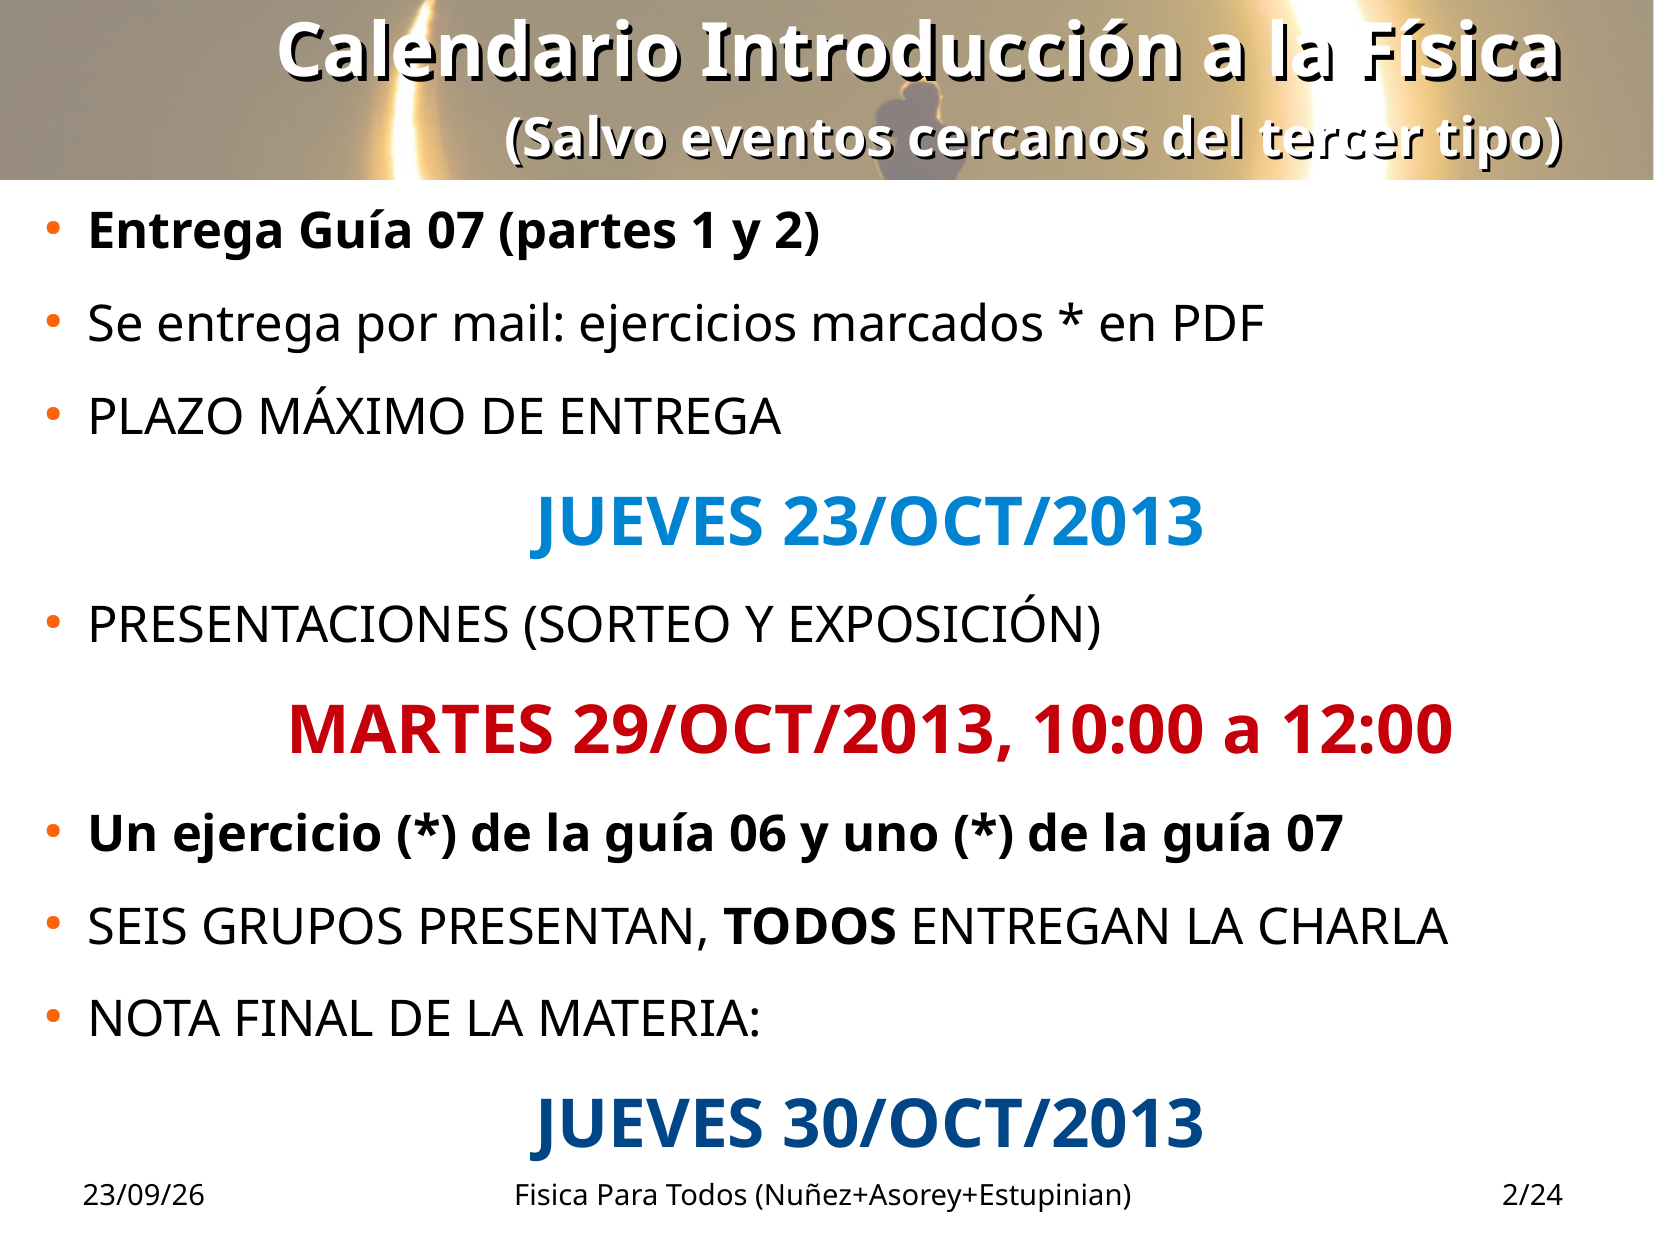

# Calendario Introducción a la Física (Salvo eventos cercanos del tercer tipo)
Entrega Guía 07 (partes 1 y 2)
Se entrega por mail: ejercicios marcados * en PDF
PLAZO MÁXIMO DE ENTREGA
JUEVES 23/OCT/2013
PRESENTACIONES (SORTEO Y EXPOSICIÓN)
MARTES 29/OCT/2013, 10:00 a 12:00
Un ejercicio (*) de la guía 06 y uno (*) de la guía 07
SEIS GRUPOS PRESENTAN, TODOS ENTREGAN LA CHARLA
NOTA FINAL DE LA MATERIA:
JUEVES 30/OCT/2013
Fisica Para Todos (Nuñez+Asorey+Estupinian)
2